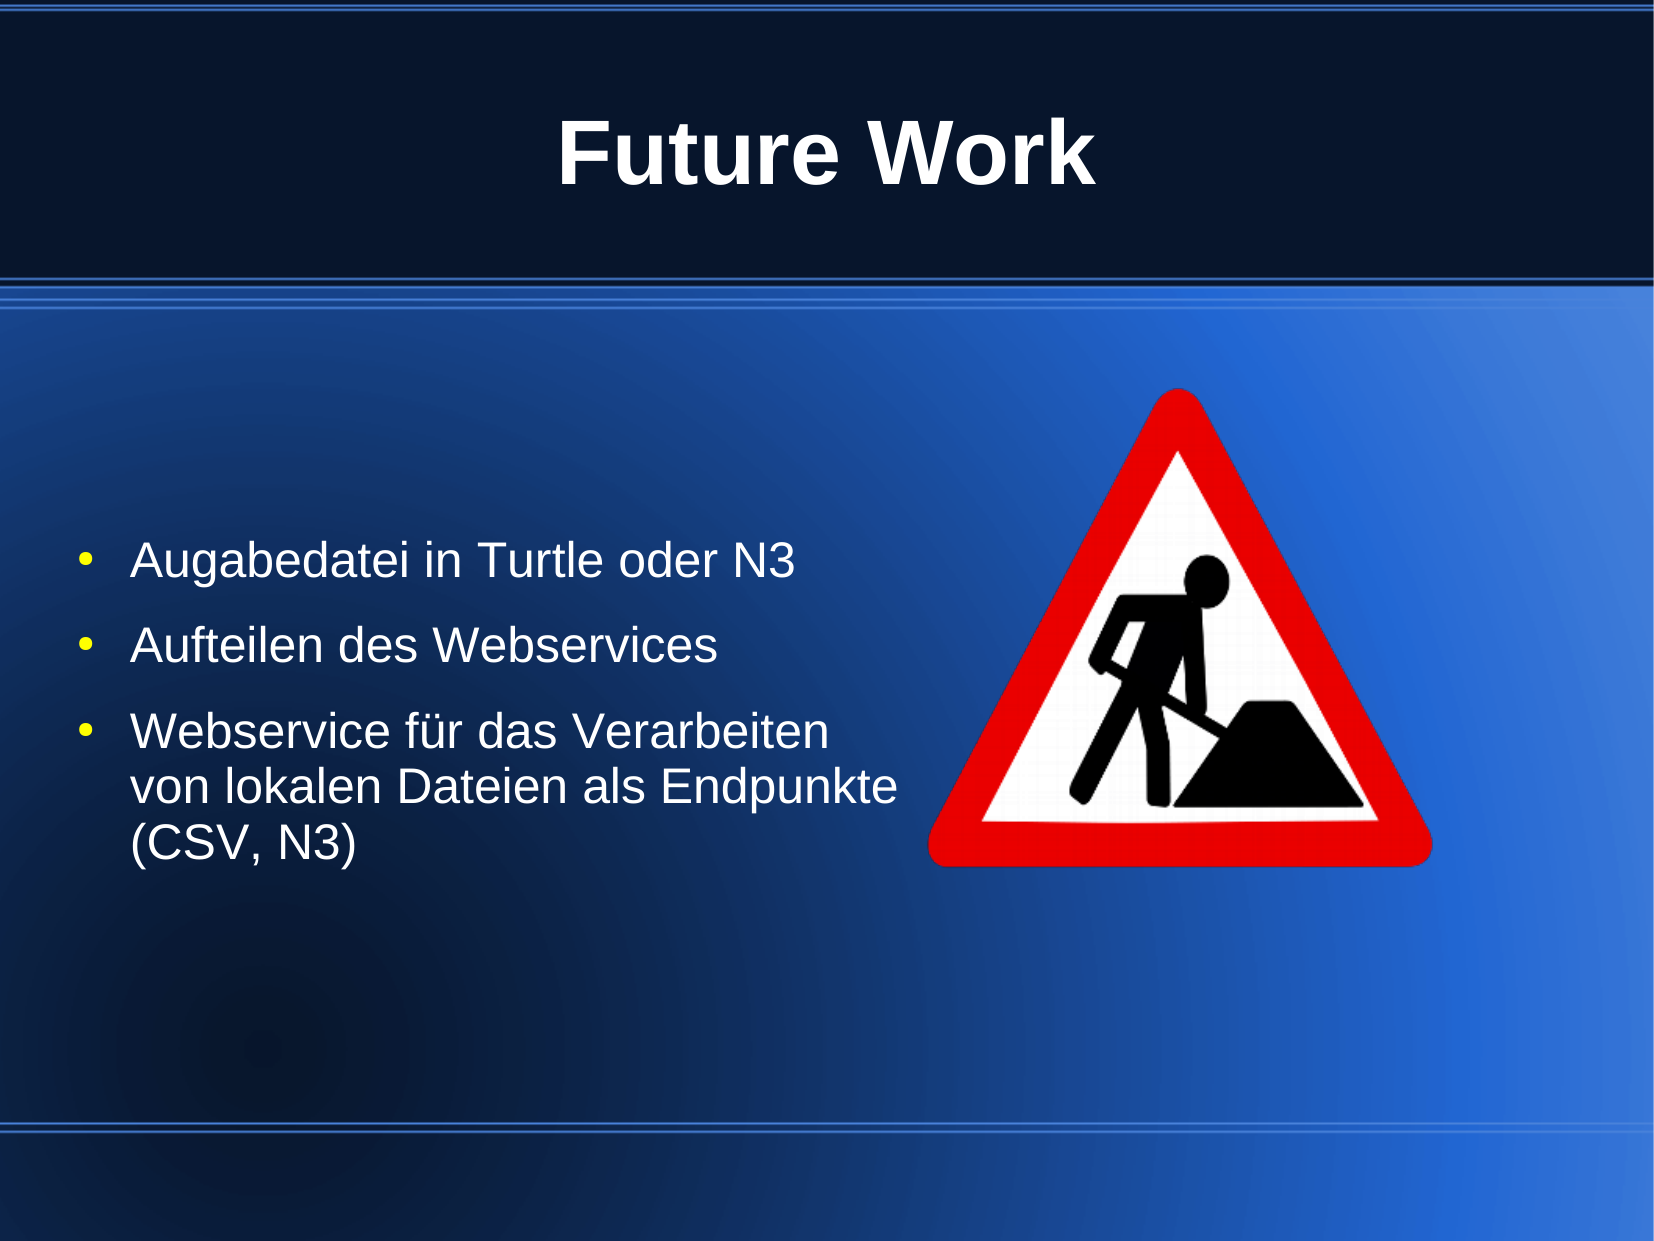

# Future Work
Augabedatei in Turtle oder N3
Aufteilen des Webservices
Webservice für das Verarbeiten von lokalen Dateien als Endpunkte (CSV, N3)